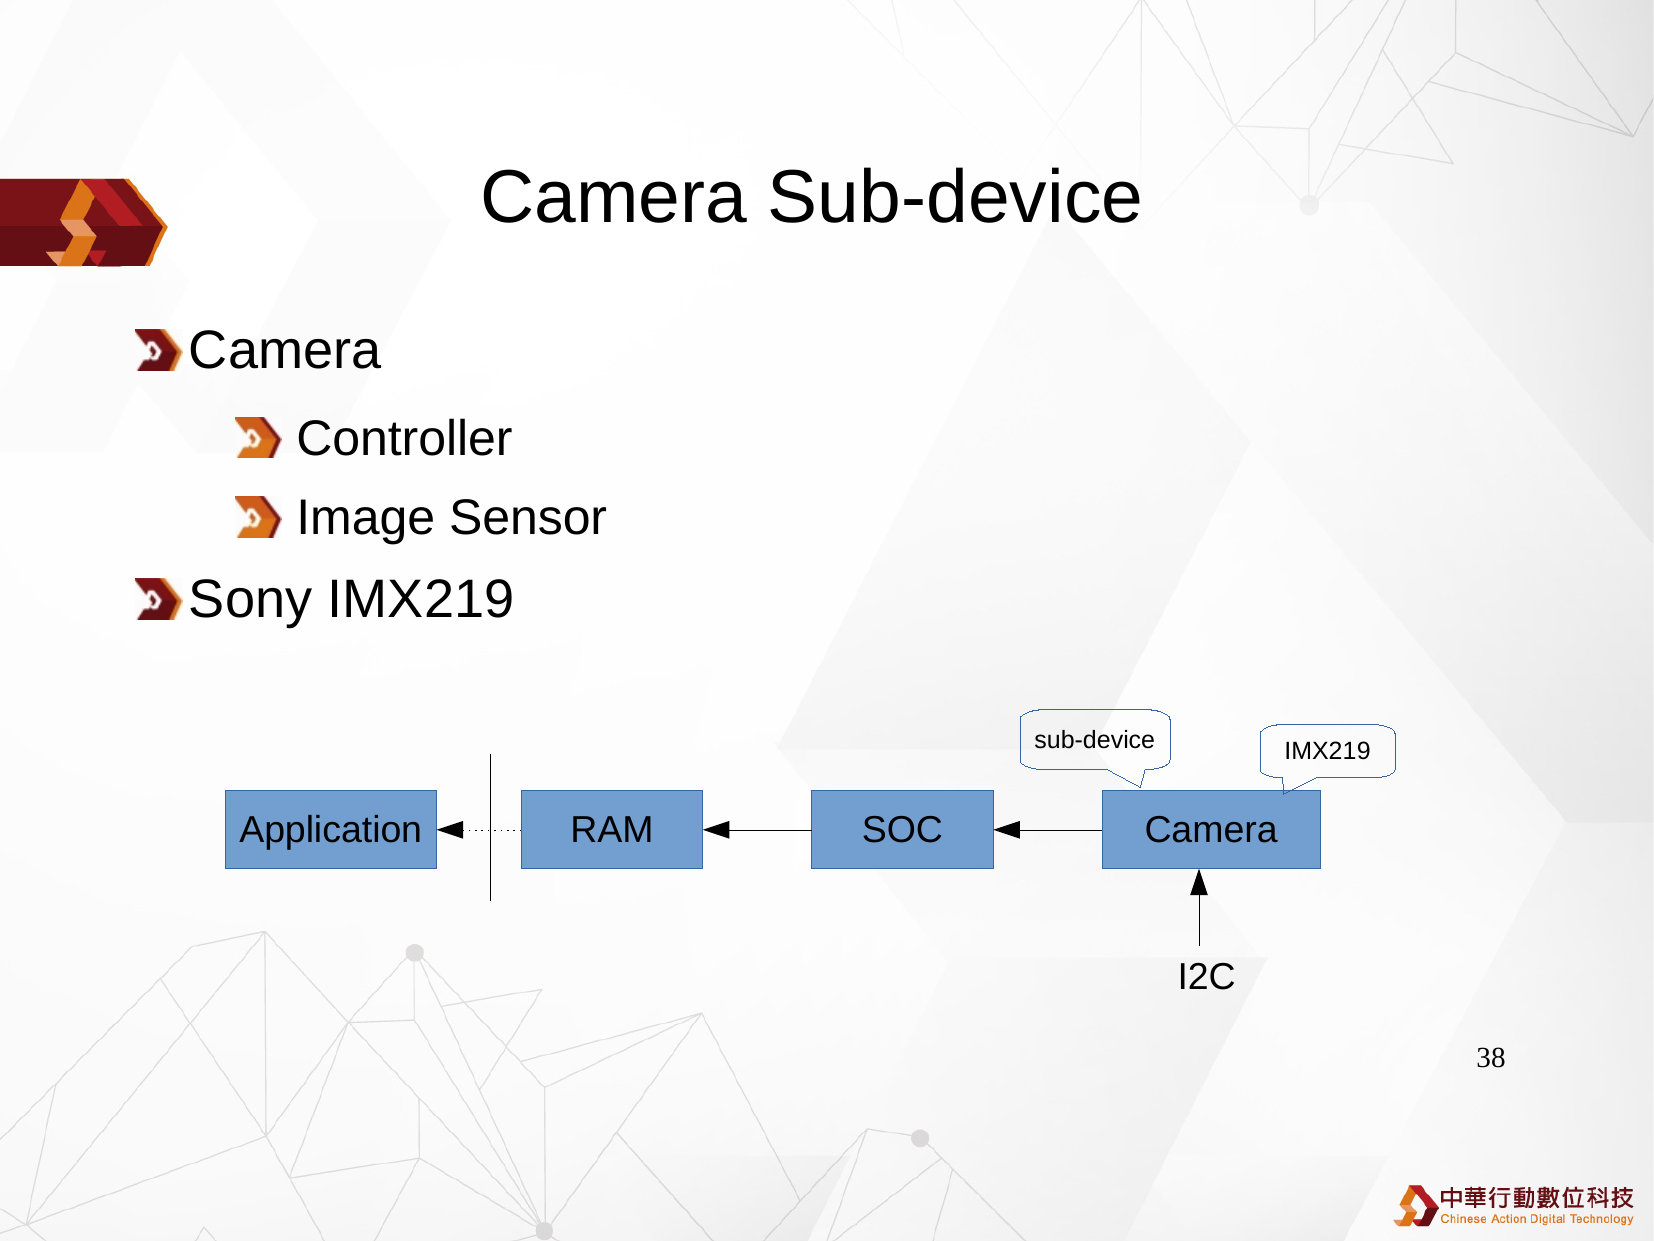

# Camera Sub-device
Camera
 Controller
 Image Sensor
Sony IMX219
sub-device
IMX219
Application
RAM
SOC
Camera
I2C
38